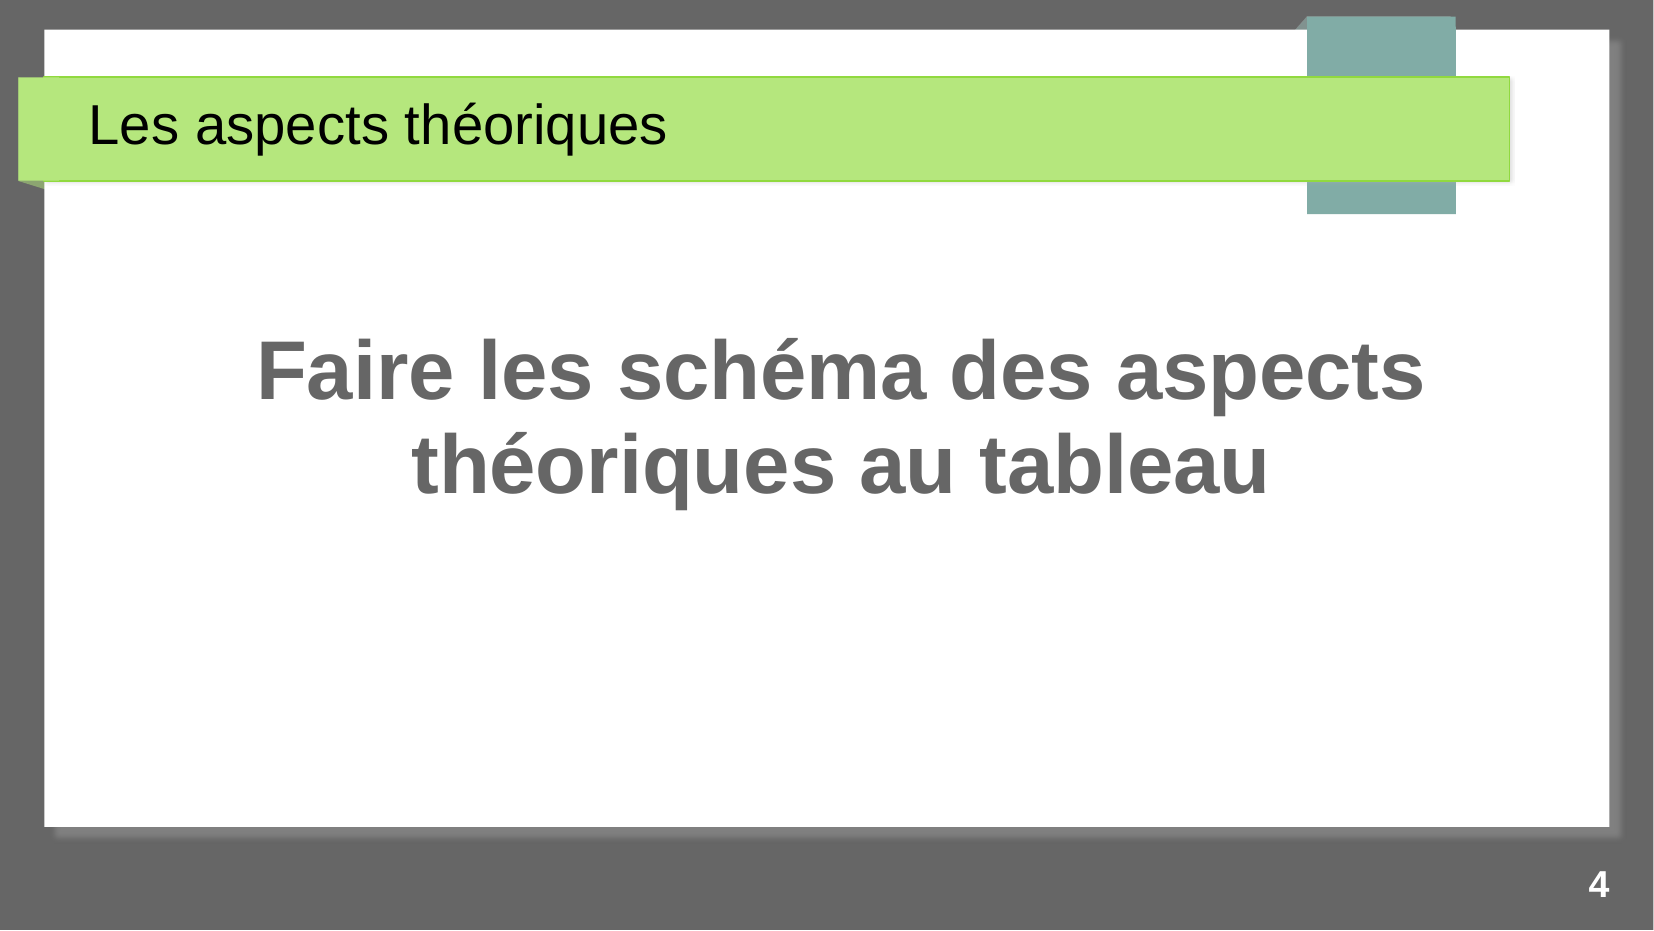

# Les aspects théoriques
Faire les schéma des aspects théoriques au tableau